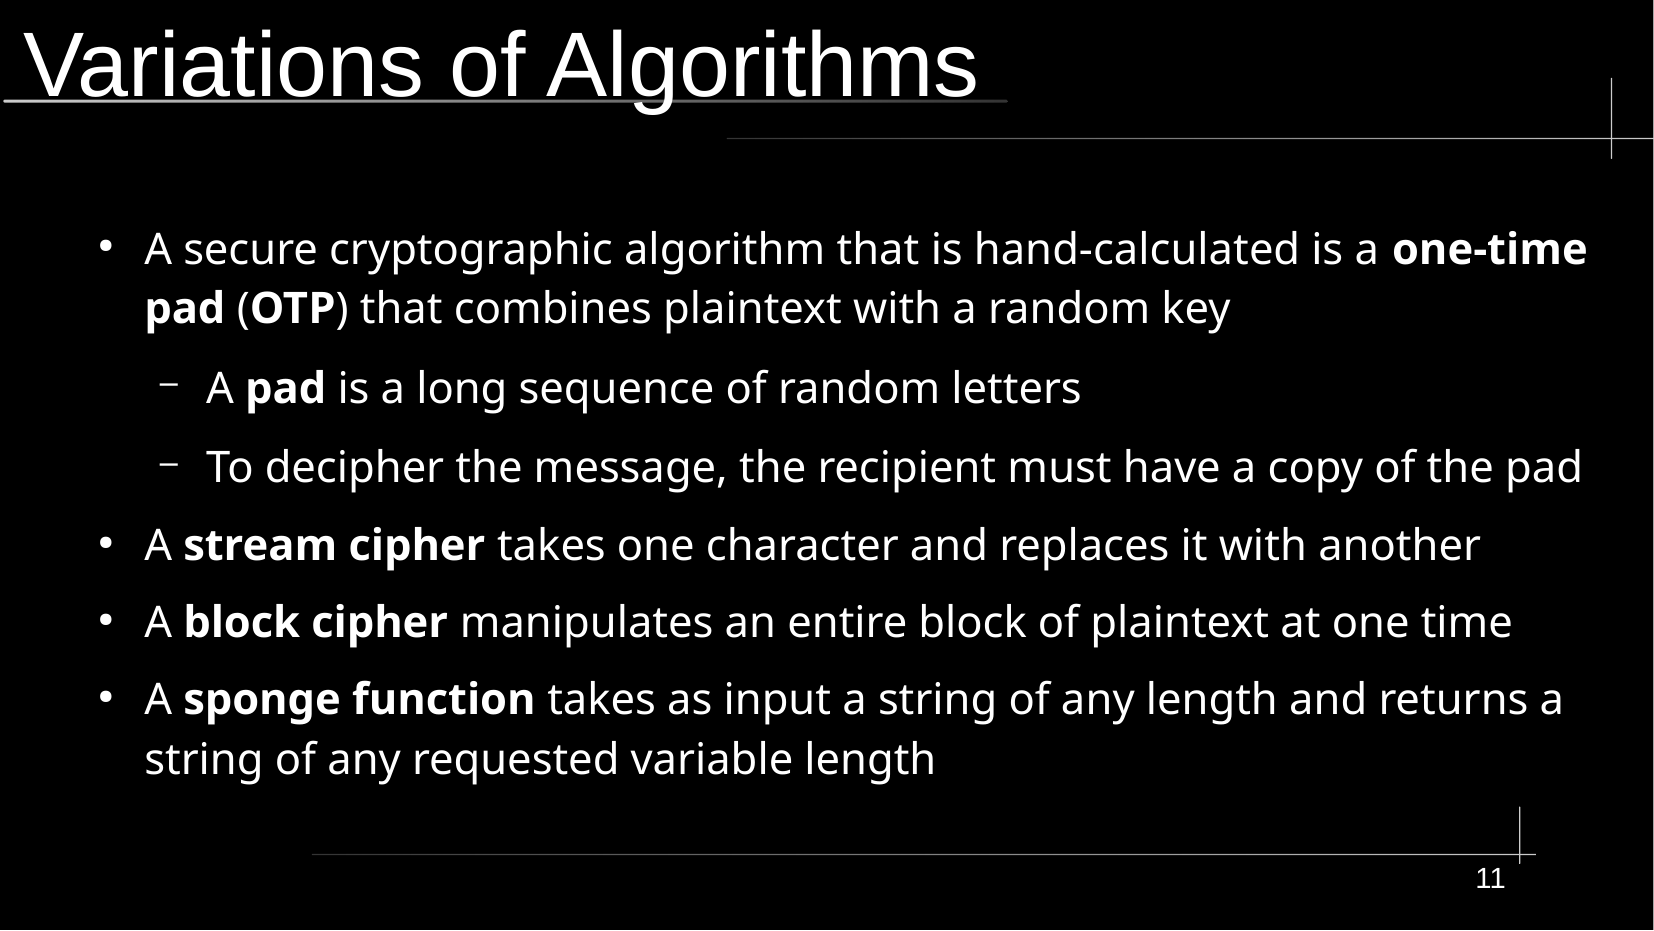

# Variations of Algorithms
A secure cryptographic algorithm that is hand-calculated is a one-time pad (OTP) that combines plaintext with a random key
A pad is a long sequence of random letters
To decipher the message, the recipient must have a copy of the pad
A stream cipher takes one character and replaces it with another
A block cipher manipulates an entire block of plaintext at one time
A sponge function takes as input a string of any length and returns a string of any requested variable length
11